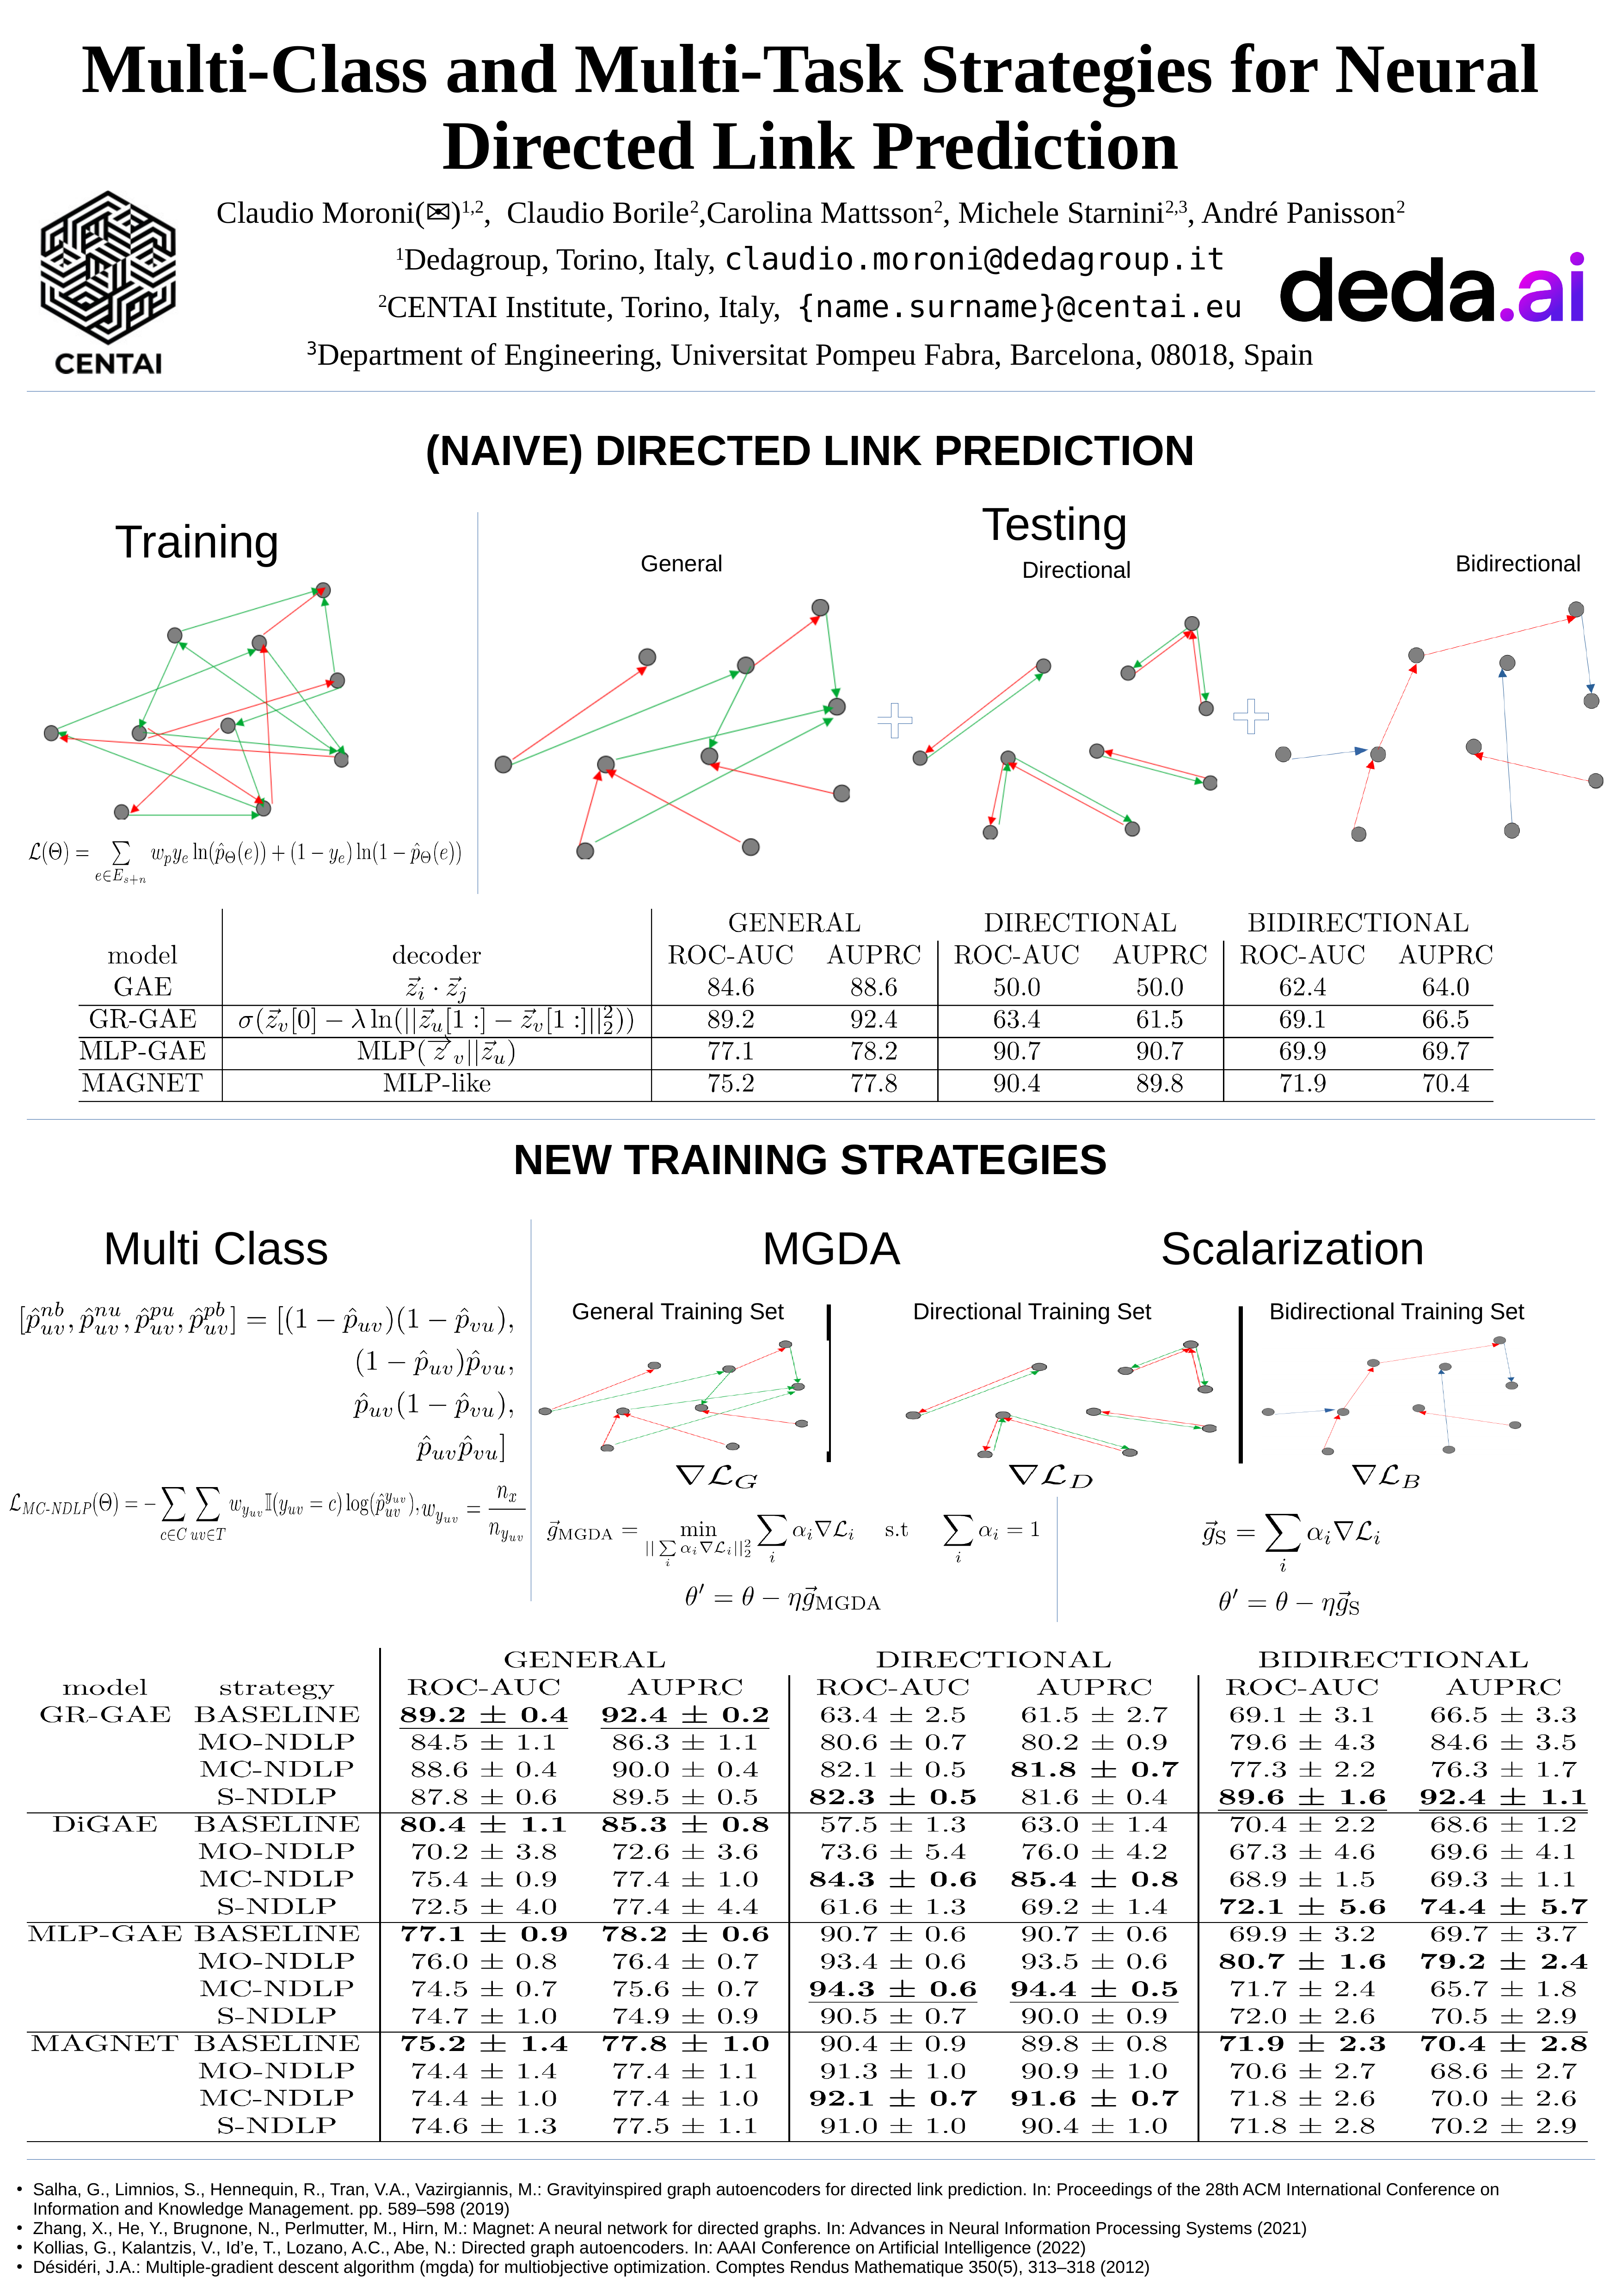

Multi-Class and Multi-Task Strategies for Neural Directed Link Prediction
Claudio Moroni(✉)1,2, Claudio Borile2,Carolina Mattsson2, Michele Starnini2,3, André Panisson2
1Dedagroup, Torino, Italy, claudio.moroni@dedagroup.it
2CENTAI Institute, Torino, Italy, {name.surname}@centai.eu
3Department of Engineering, Universitat Pompeu Fabra, Barcelona, 08018, Spain
(NAIVE) DIRECTED LINK PREDICTION
Testing
Training
General
Bidirectional
Directional
NEW TRAINING STRATEGIES
Multi Class
MGDA
Scalarization
General Training Set
Directional Training Set
Bidirectional Training Set
Salha, G., Limnios, S., Hennequin, R., Tran, V.A., Vazirgiannis, M.: Gravityinspired graph autoencoders for directed link prediction. In: Proceedings of the 28th ACM International Conference on Information and Knowledge Management. pp. 589–598 (2019)
Zhang, X., He, Y., Brugnone, N., Perlmutter, M., Hirn, M.: Magnet: A neural network for directed graphs. In: Advances in Neural Information Processing Systems (2021)
Kollias, G., Kalantzis, V., Id’e, T., Lozano, A.C., Abe, N.: Directed graph autoencoders. In: AAAI Conference on Artificial Intelligence (2022)
Désidéri, J.A.: Multiple-gradient descent algorithm (mgda) for multiobjective optimization. Comptes Rendus Mathematique 350(5), 313–318 (2012)